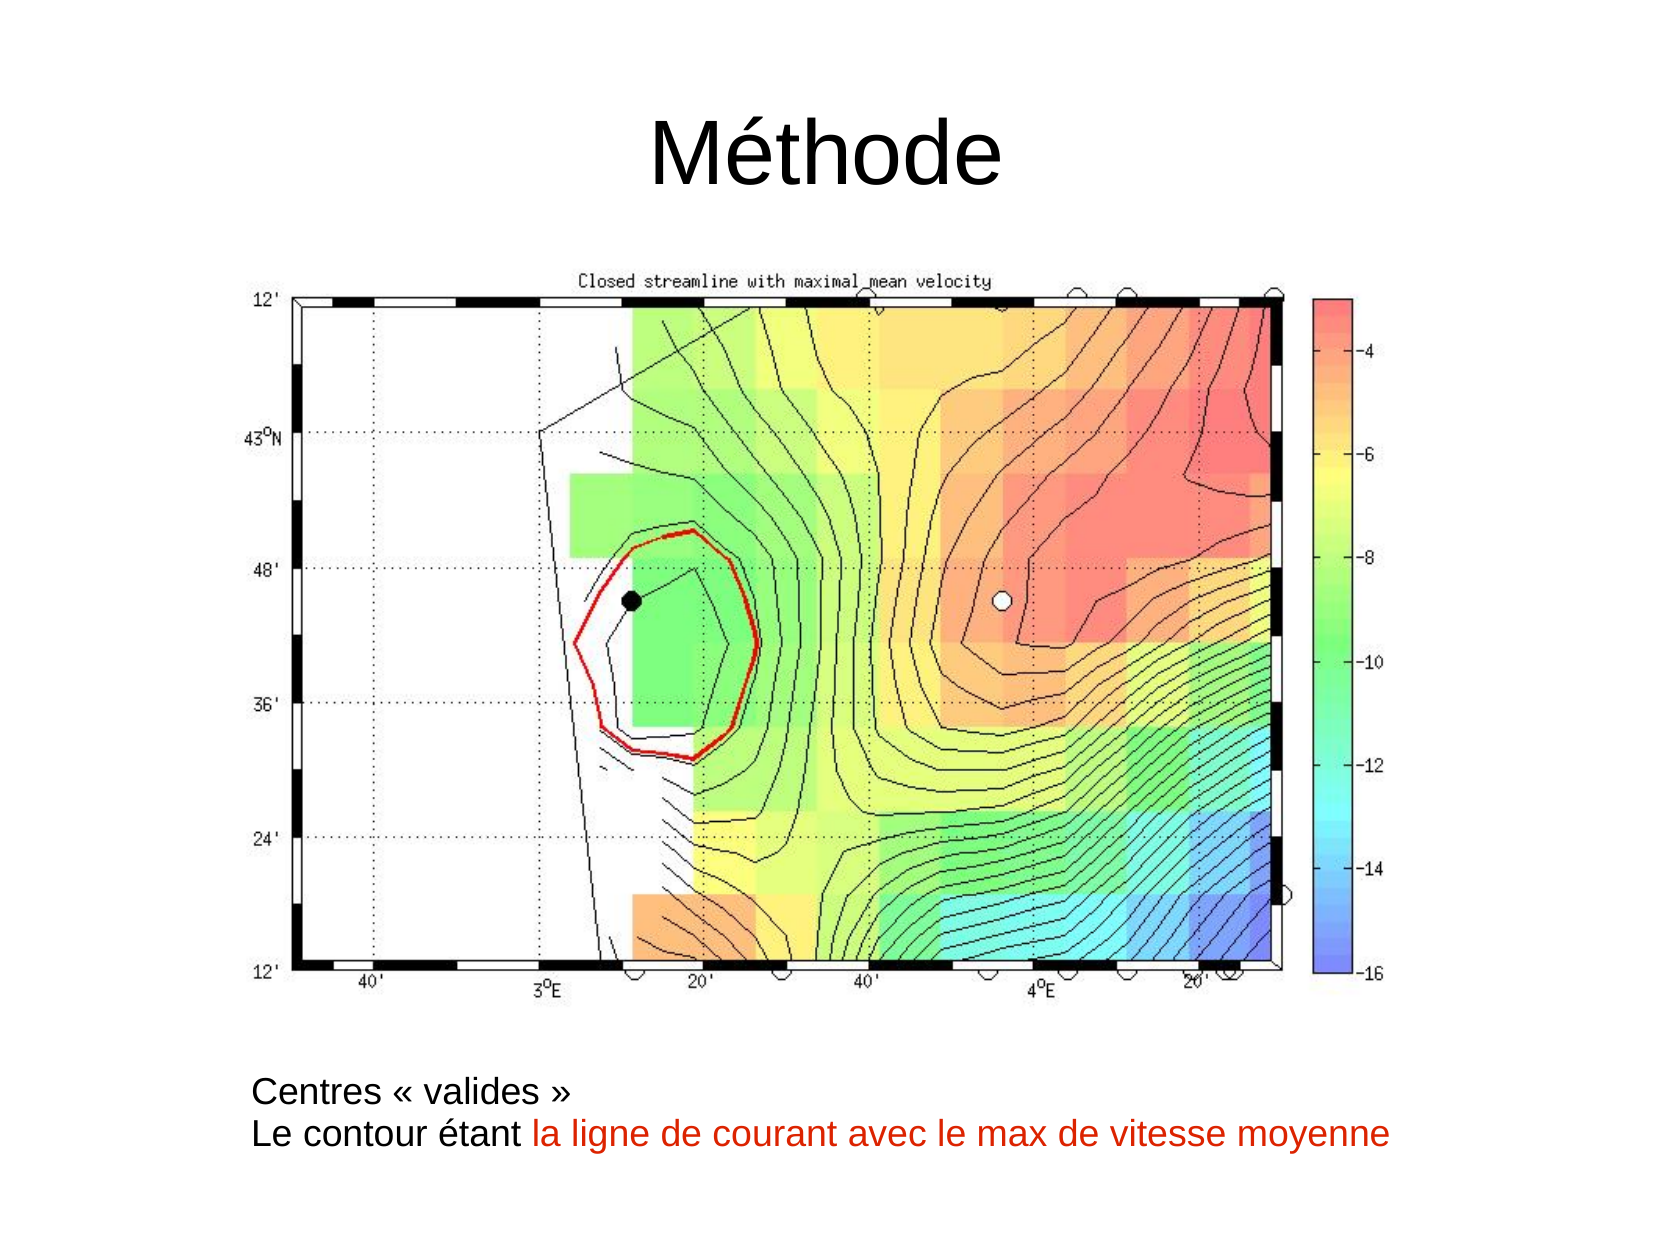

# Méthode
Centres « valides »
Le contour étant la ligne de courant avec le max de vitesse moyenne